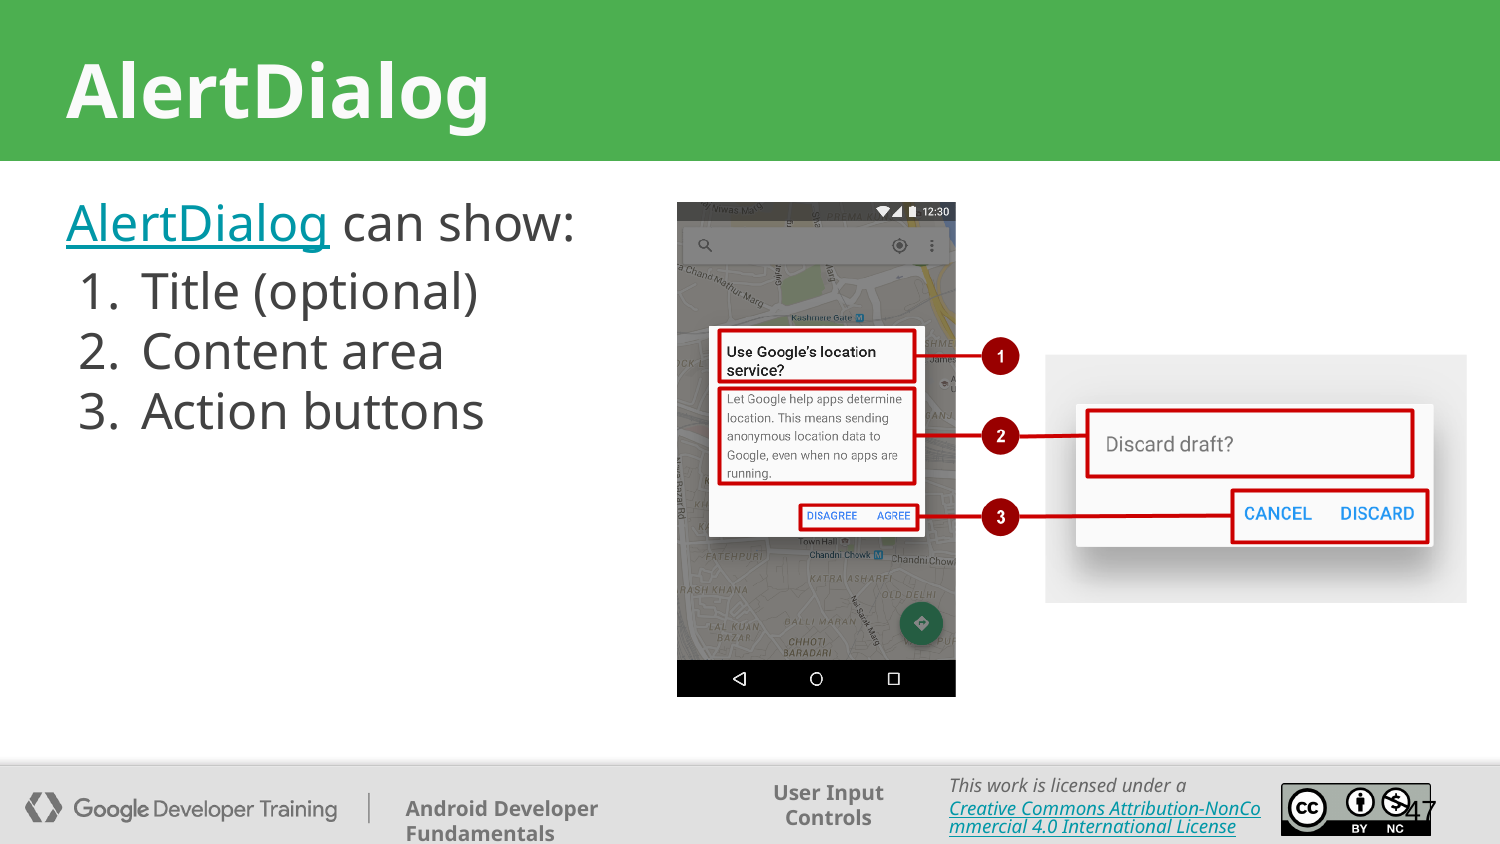

# AlertDialog
AlertDialog can show:
Title (optional)
Content area
Action buttons